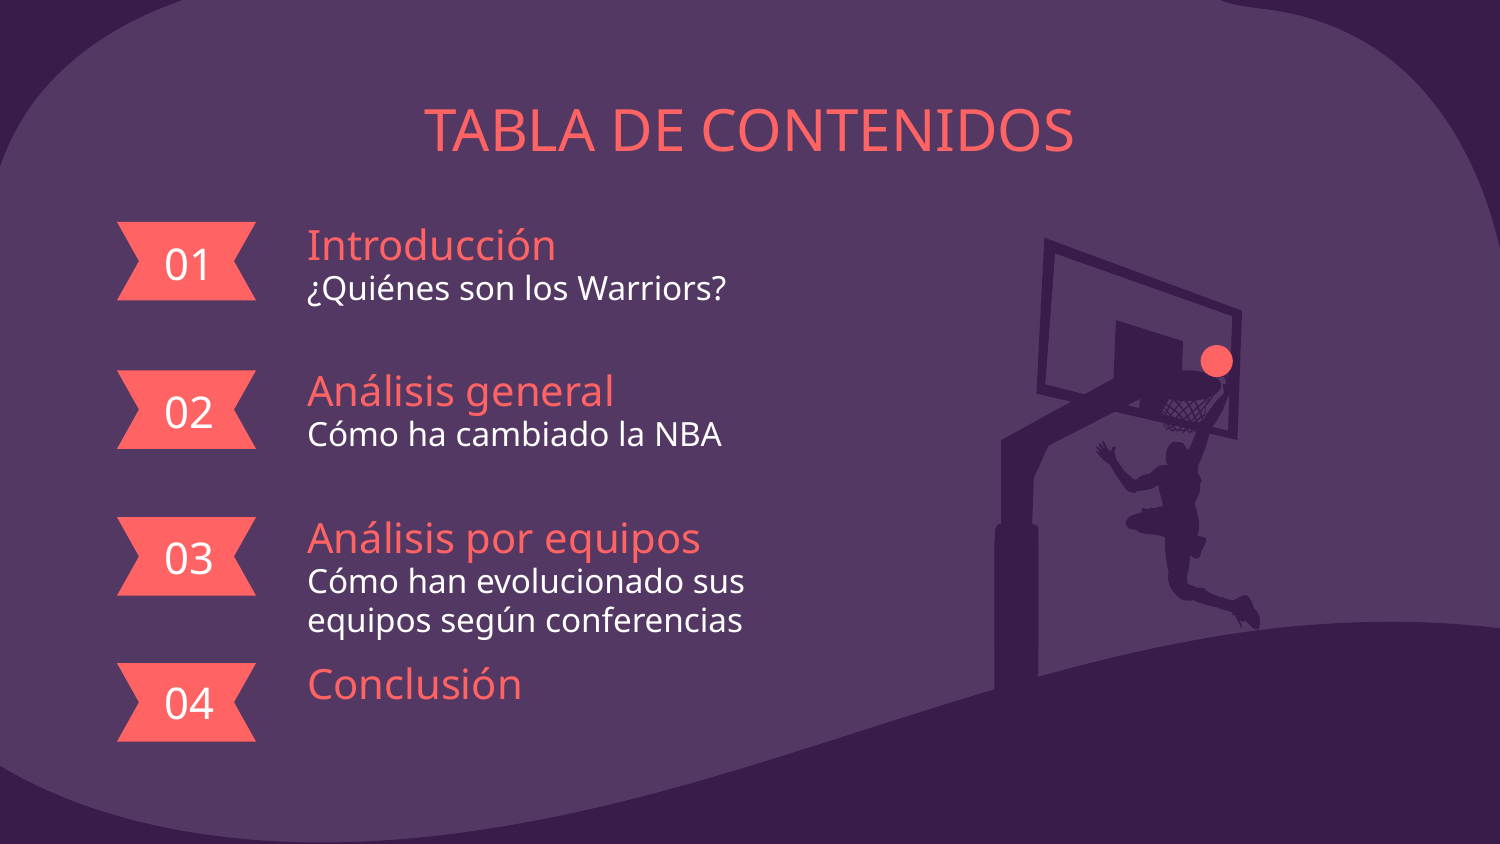

# TABLA DE CONTENIDOS
Introducción
01
¿Quiénes son los Warriors?
Análisis general
02
Cómo ha cambiado la NBA
Análisis por equipos
03
Cómo han evolucionado sus equipos según conferencias
Conclusión
04